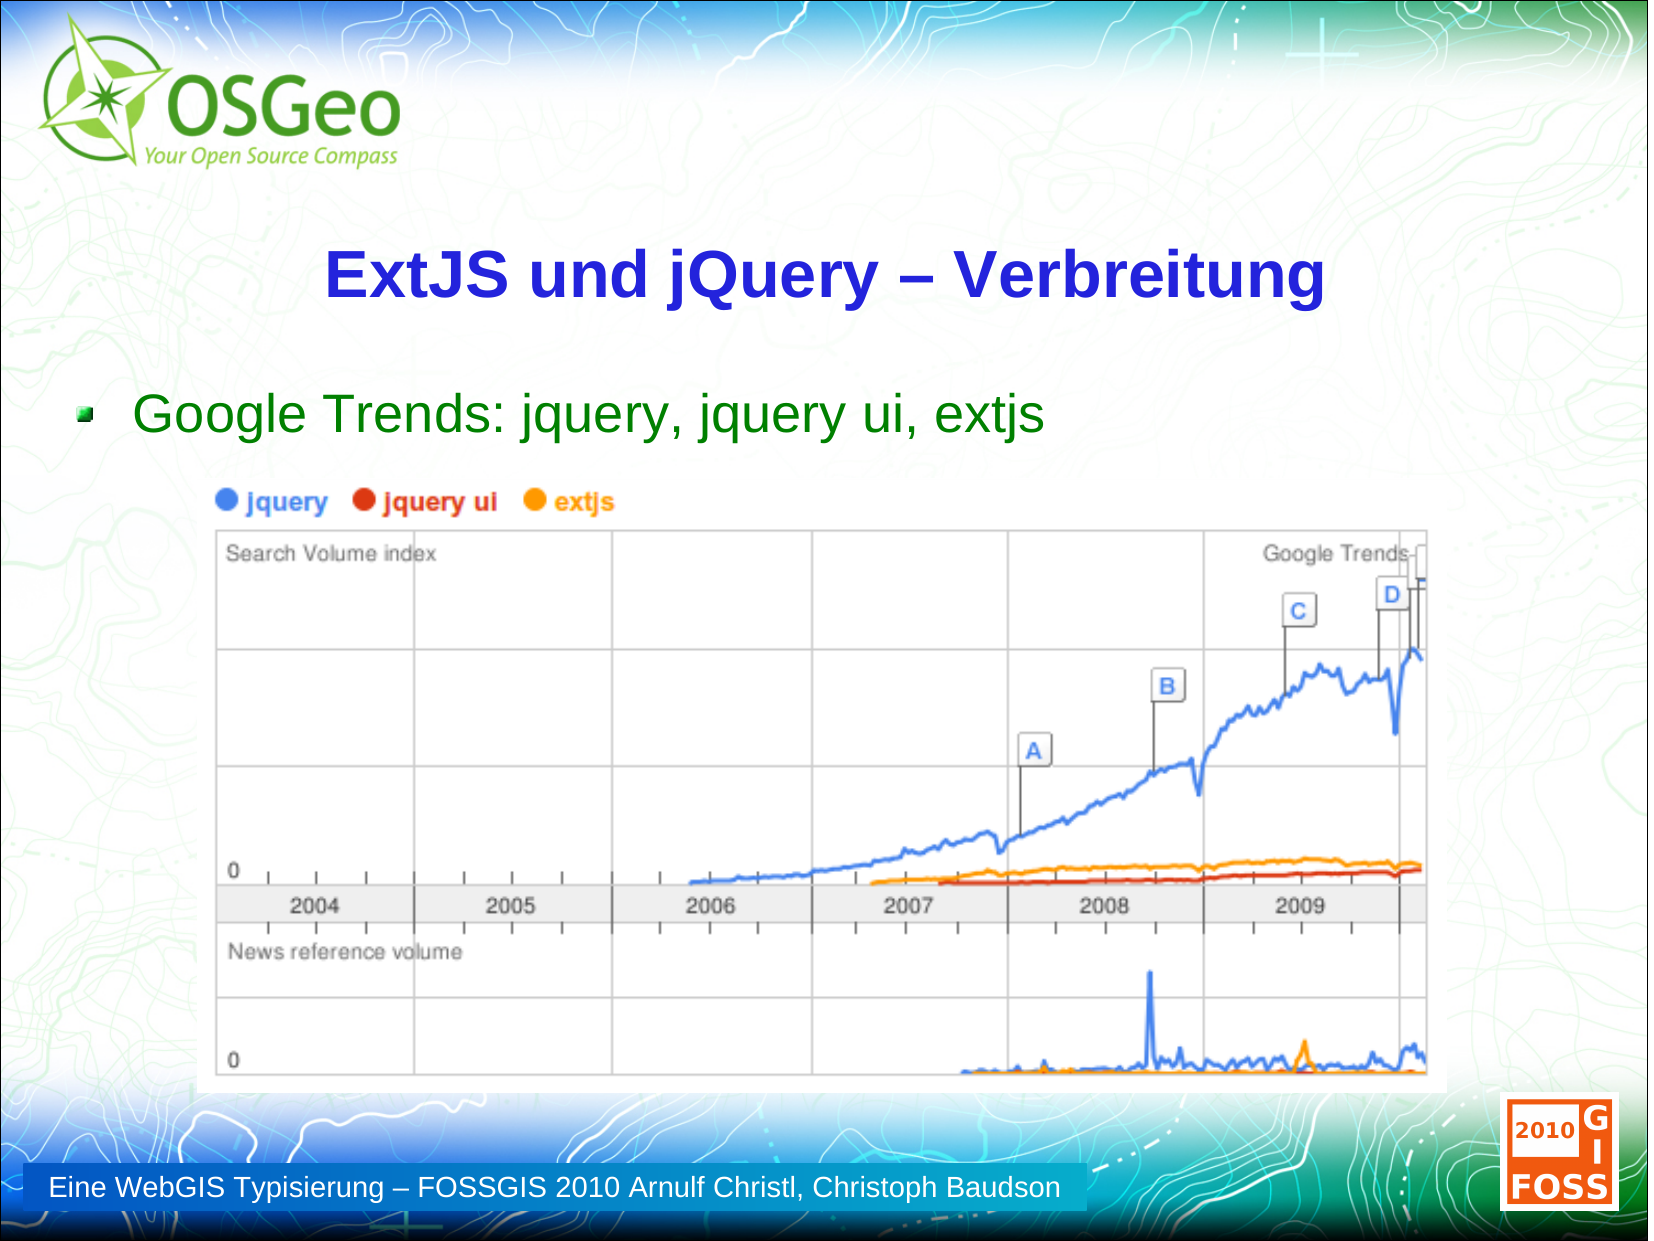

# ExtJS und jQuery – Verbreitung
Google Trends: jquery, jquery ui, extjs